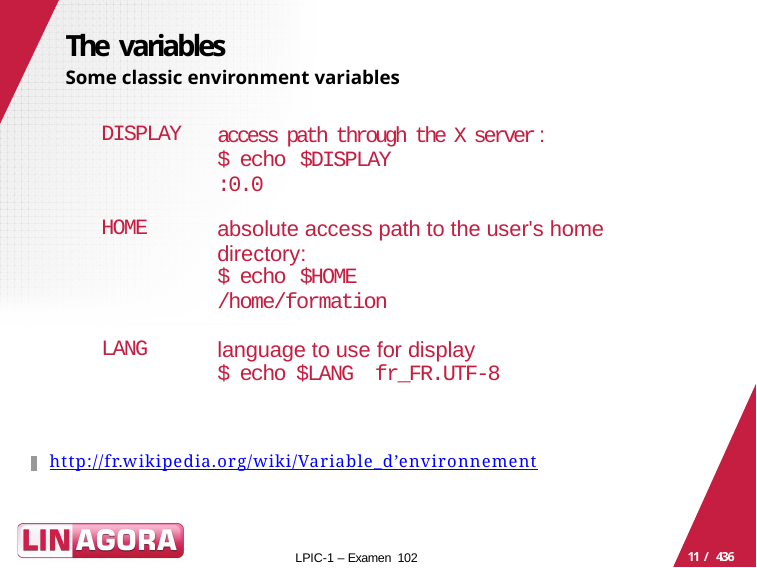

# The variables
Some classic environment variables
| DISPLAY | access path through the X server : $ echo $DISPLAY :0.0 |
| --- | --- |
| HOME | absolute access path to the user's home directory: $ echo $HOME /home/formation |
| LANG | language to use for display $ echo $LANG fr\_FR.UTF-8 |
http://fr.wikipedia.org/wiki/Variable_d’environnement
LPIC-1 – Examen 102